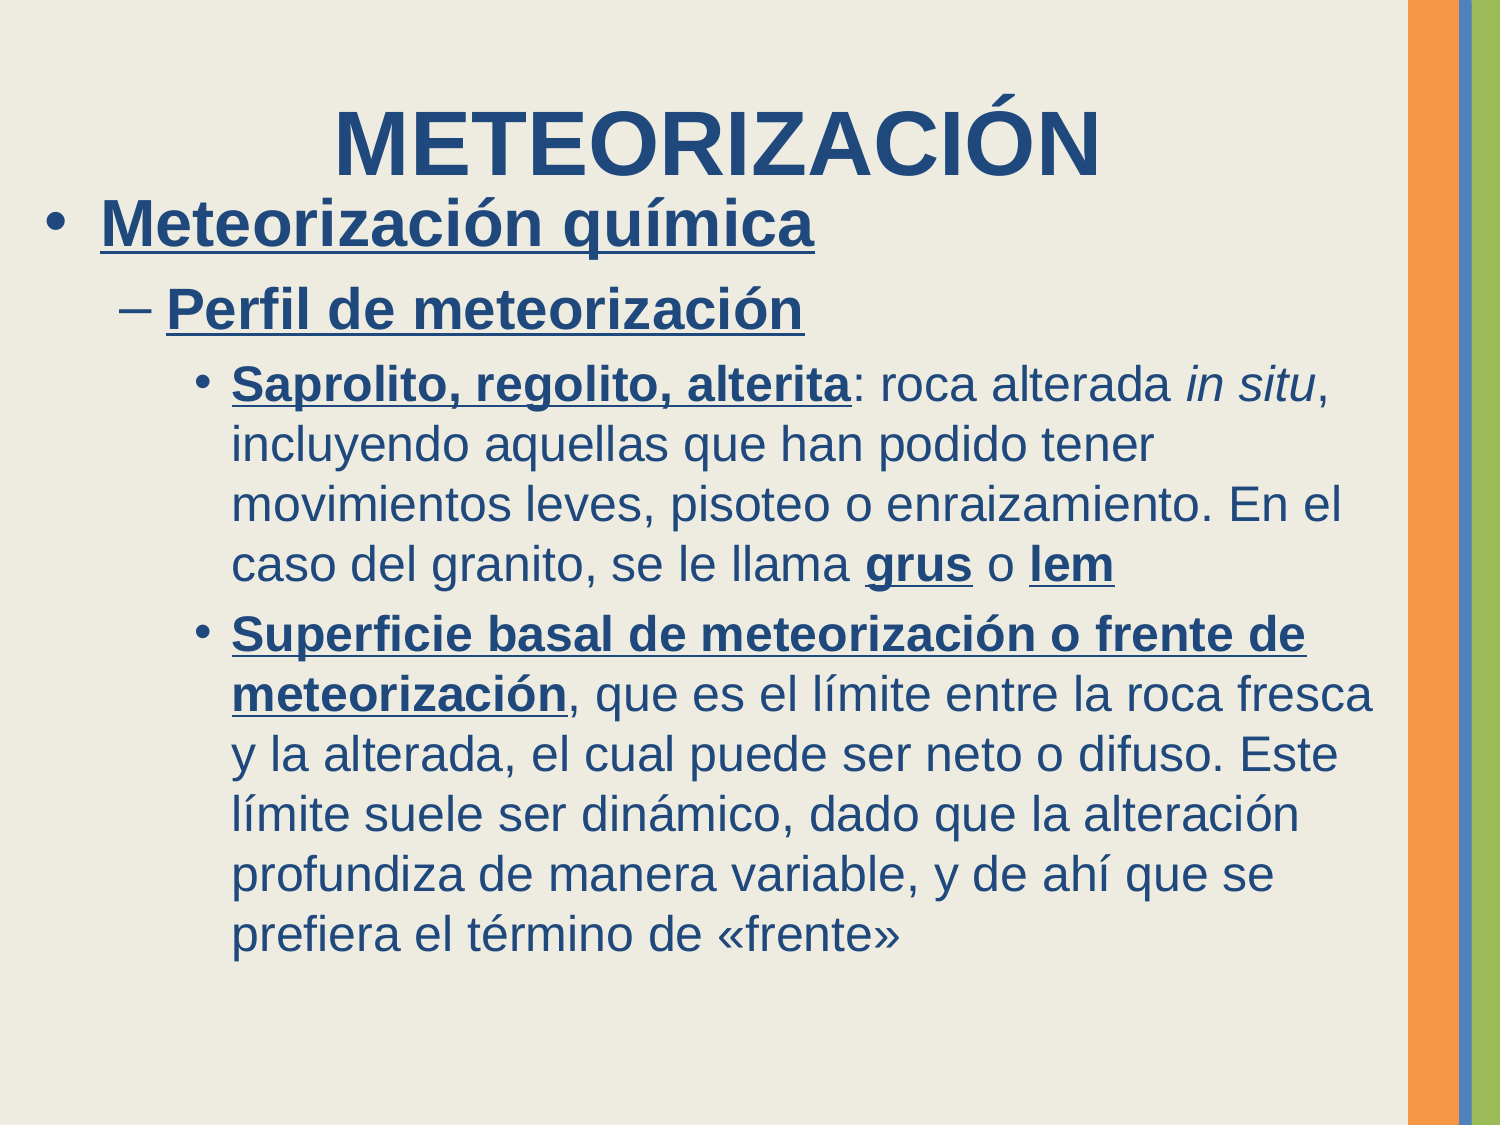

# meteorización
Meteorización química
Perfil de meteorización
Saprolito, regolito, alterita: roca alterada in situ, incluyendo aquellas que han podido tener movimientos leves, pisoteo o enraizamiento. En el caso del granito, se le llama grus o lem
Superficie basal de meteorización o frente de meteorización, que es el límite entre la roca fresca y la alterada, el cual puede ser neto o difuso. Este límite suele ser dinámico, dado que la alteración profundiza de manera variable, y de ahí que se prefiera el término de «frente»